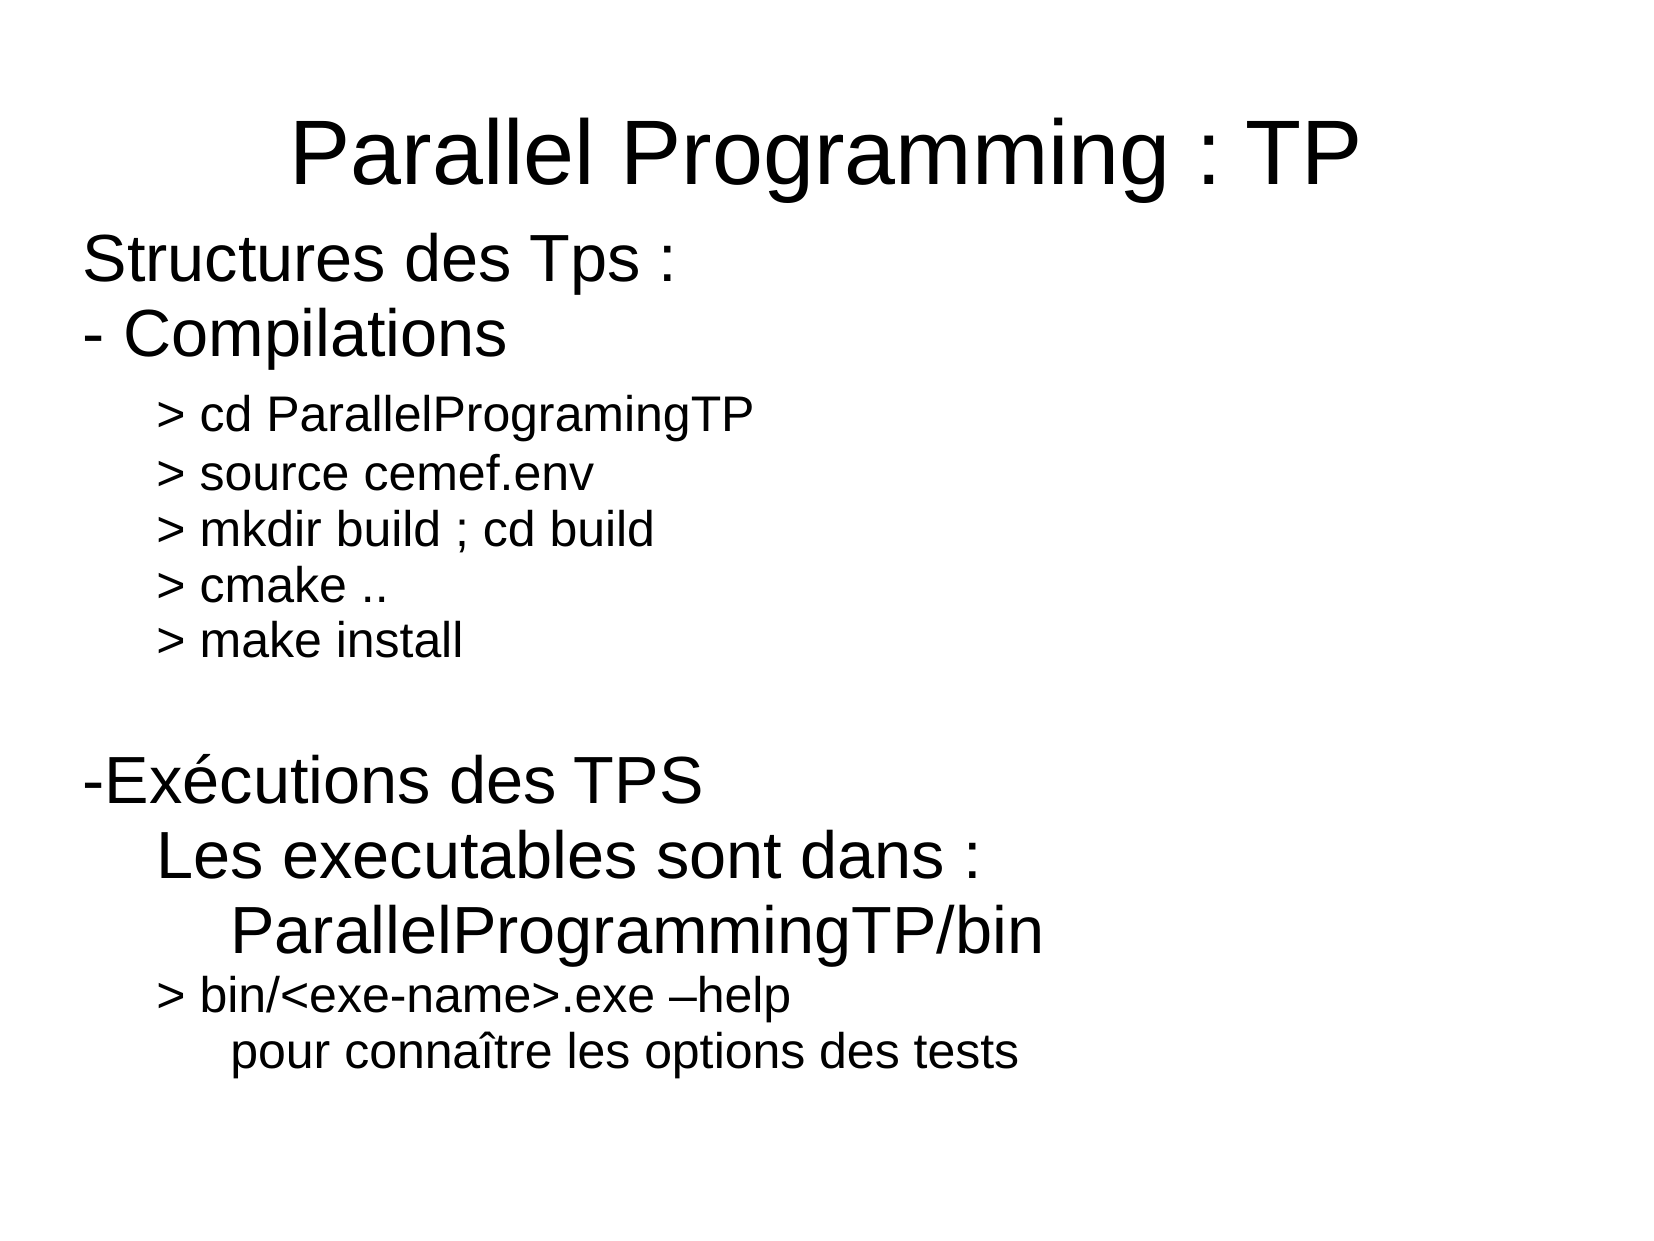

# Parallel Programming : TP
Structures des Tps :
- Compilations
	> cd ParallelProgramingTP
	> source cemef.env
	> mkdir build ; cd build
	> cmake ..
	> make install
-Exécutions des TPS
	Les executables sont dans :
		ParallelProgrammingTP/bin
	> bin/<exe-name>.exe –help
		pour connaître les options des tests